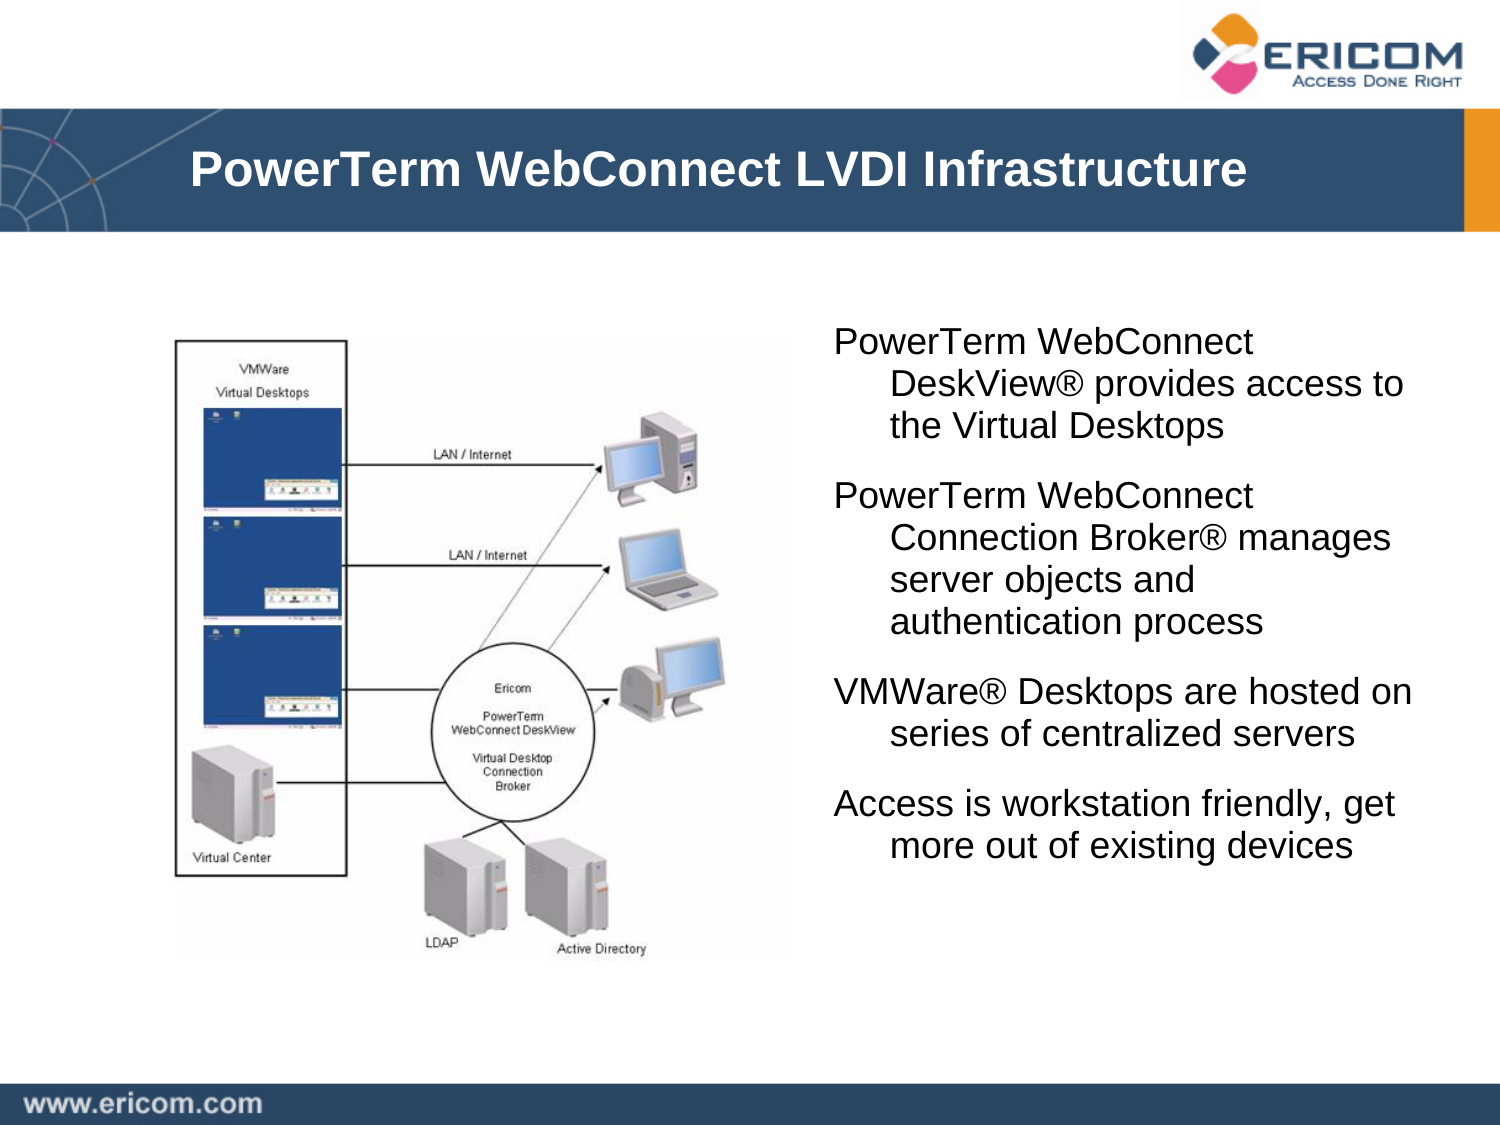

# PowerTerm WebConnect LVDI Infrastructure
PowerTerm WebConnect DeskView® provides access to the Virtual Desktops
PowerTerm WebConnect Connection Broker® manages server objects and authentication process
VMWare® Desktops are hosted on series of centralized servers
Access is workstation friendly, get more out of existing devices